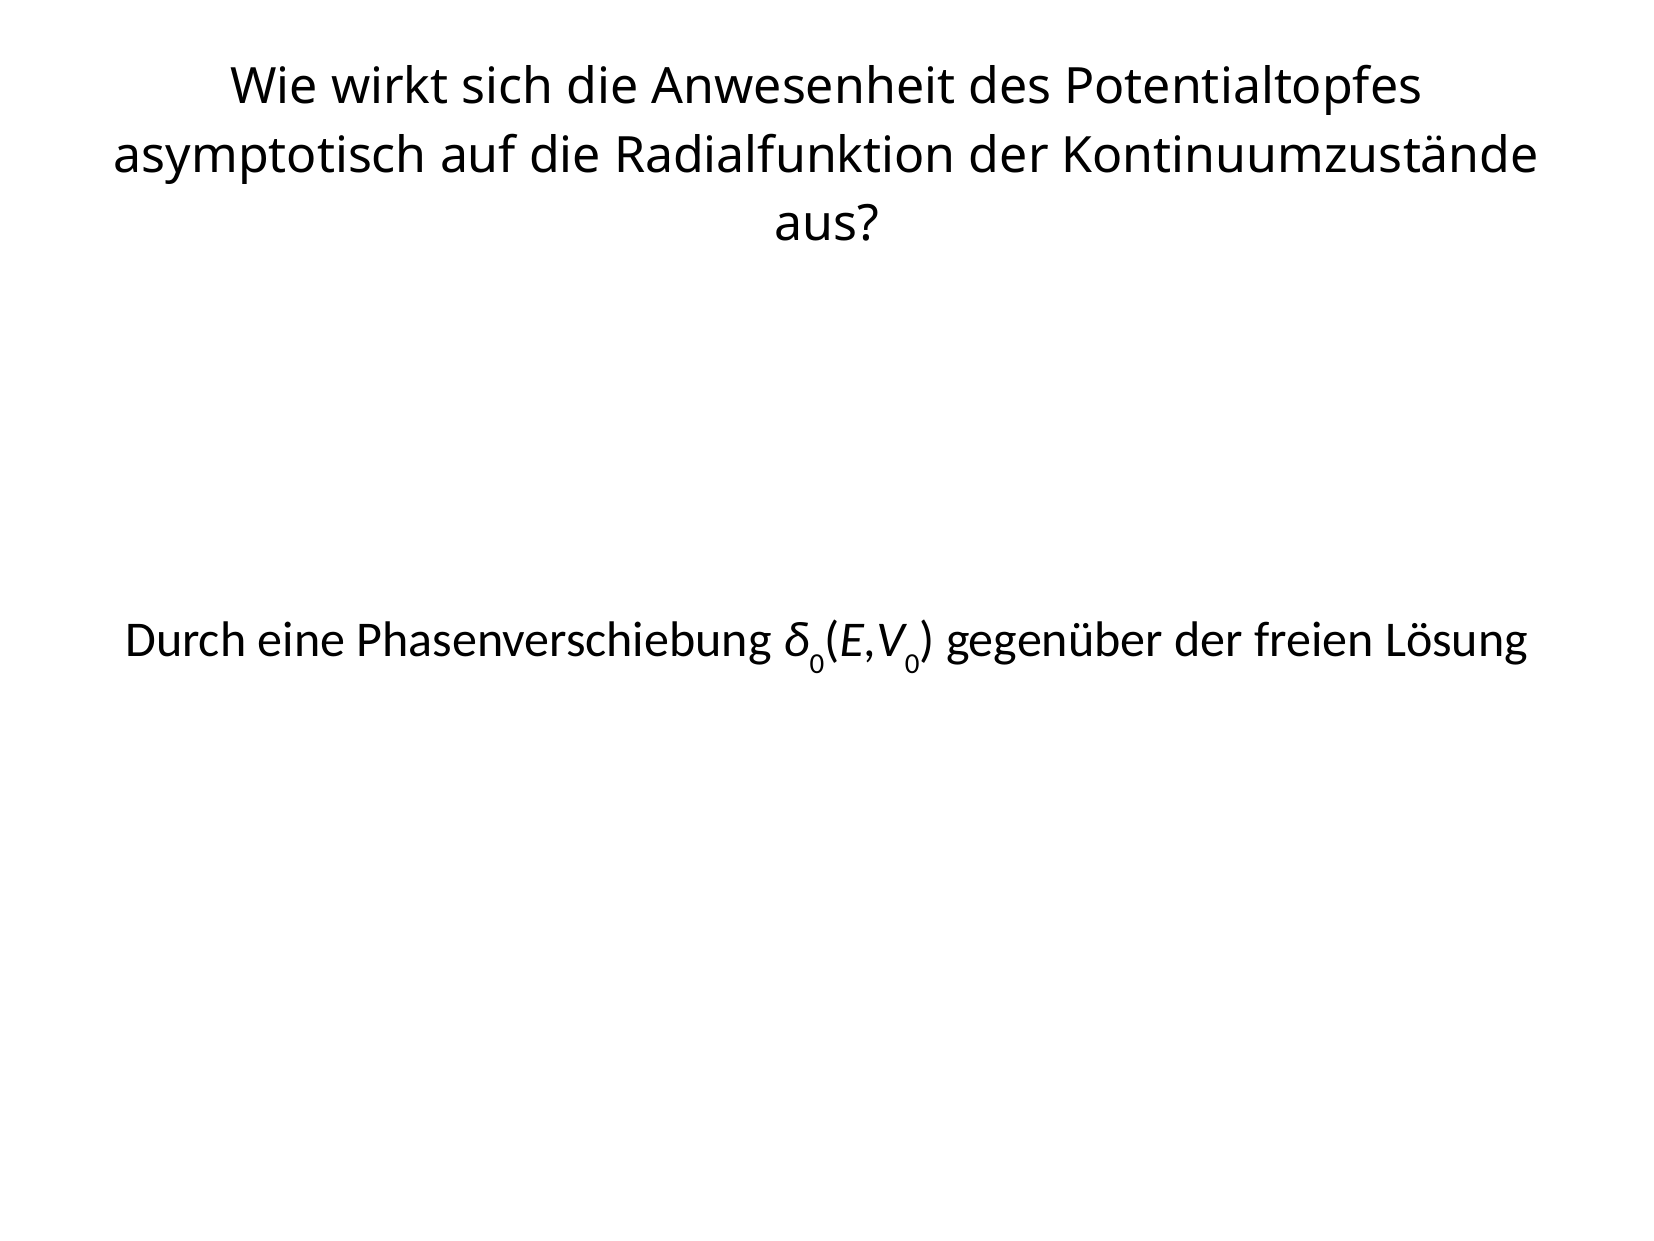

# Wie wirkt sich die Anwesenheit des Potentialtopfes asymptotisch auf die Radialfunktion der Kontinuumzustände aus?
Durch eine Phasenverschiebung δ0(E,V0) gegenüber der freien Lösung